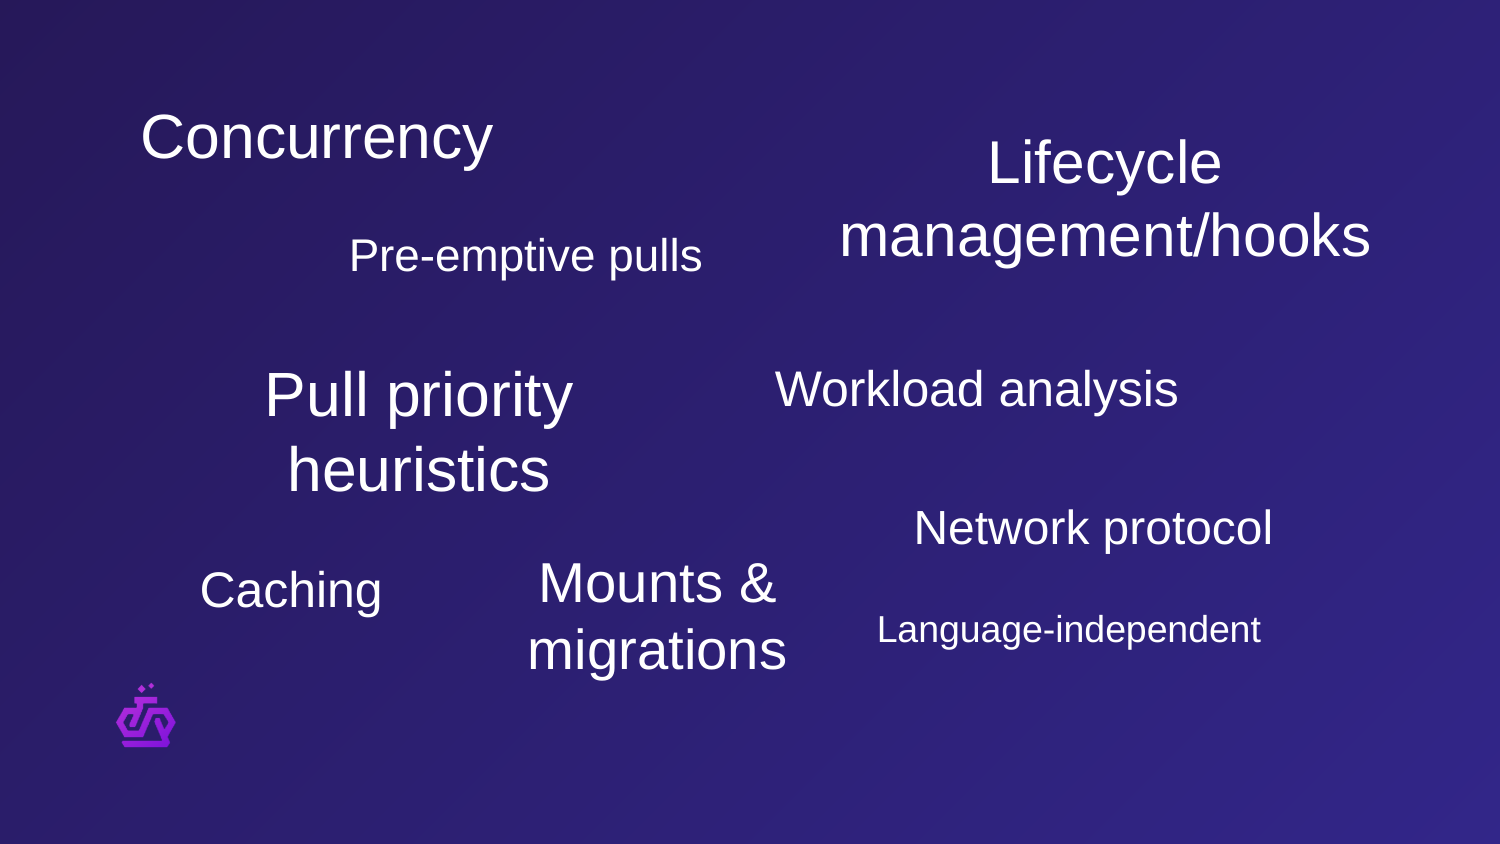

Concurrency
Lifecycle management/hooks
Pre-emptive pulls
Workload analysis
Pull priority heuristics
Network protocol
Caching
Mounts & migrations
Language-independent